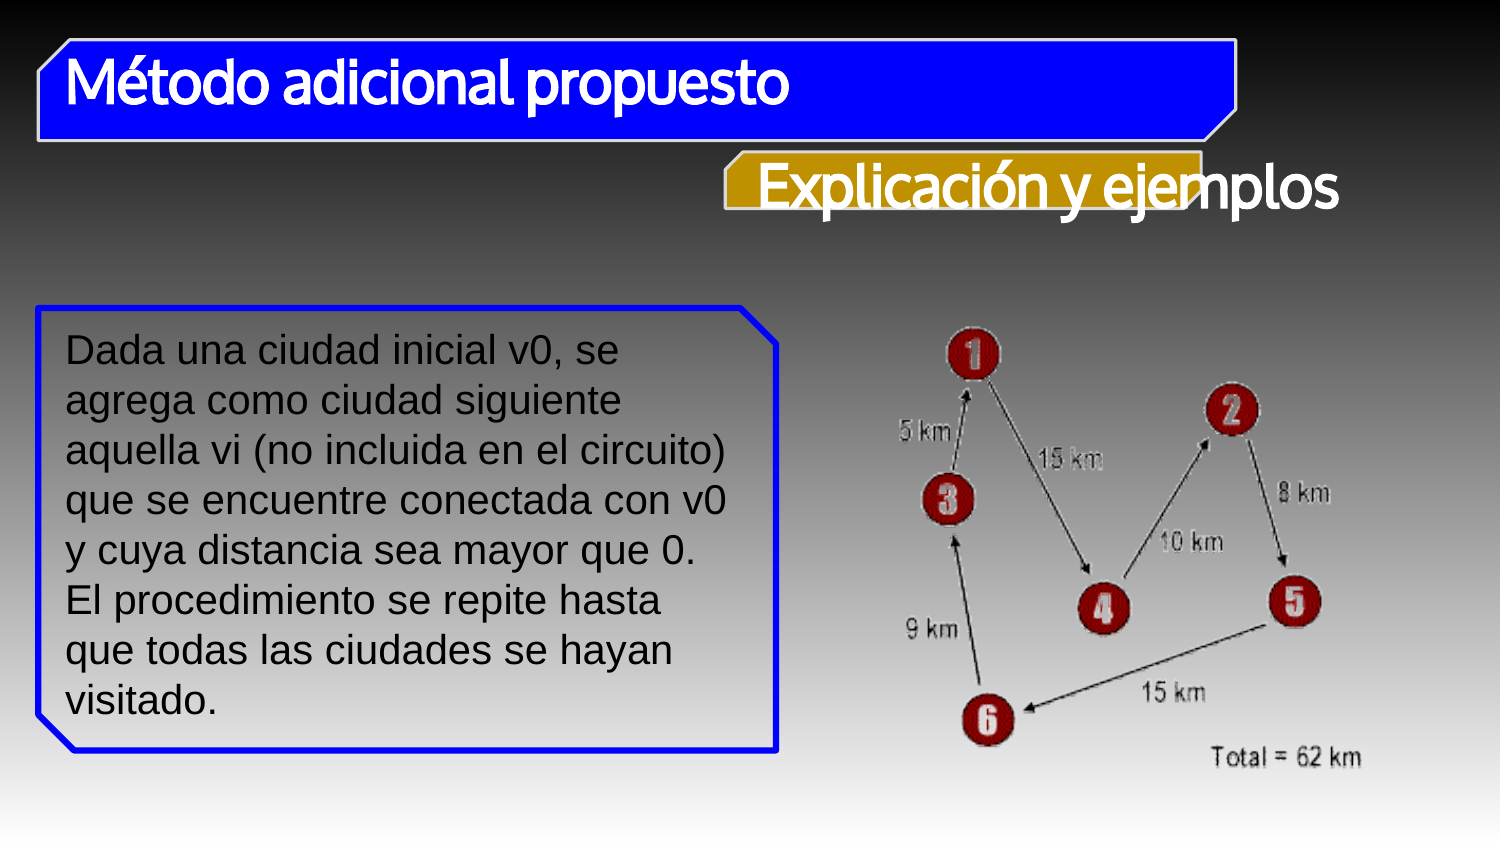

Dada una ciudad inicial v0, se agrega como ciudad siguiente aquella vi (no incluida en el circuito) que se encuentre conectada con v0 y cuya distancia sea mayor que 0. El procedimiento se repite hasta que todas las ciudades se hayan visitado.